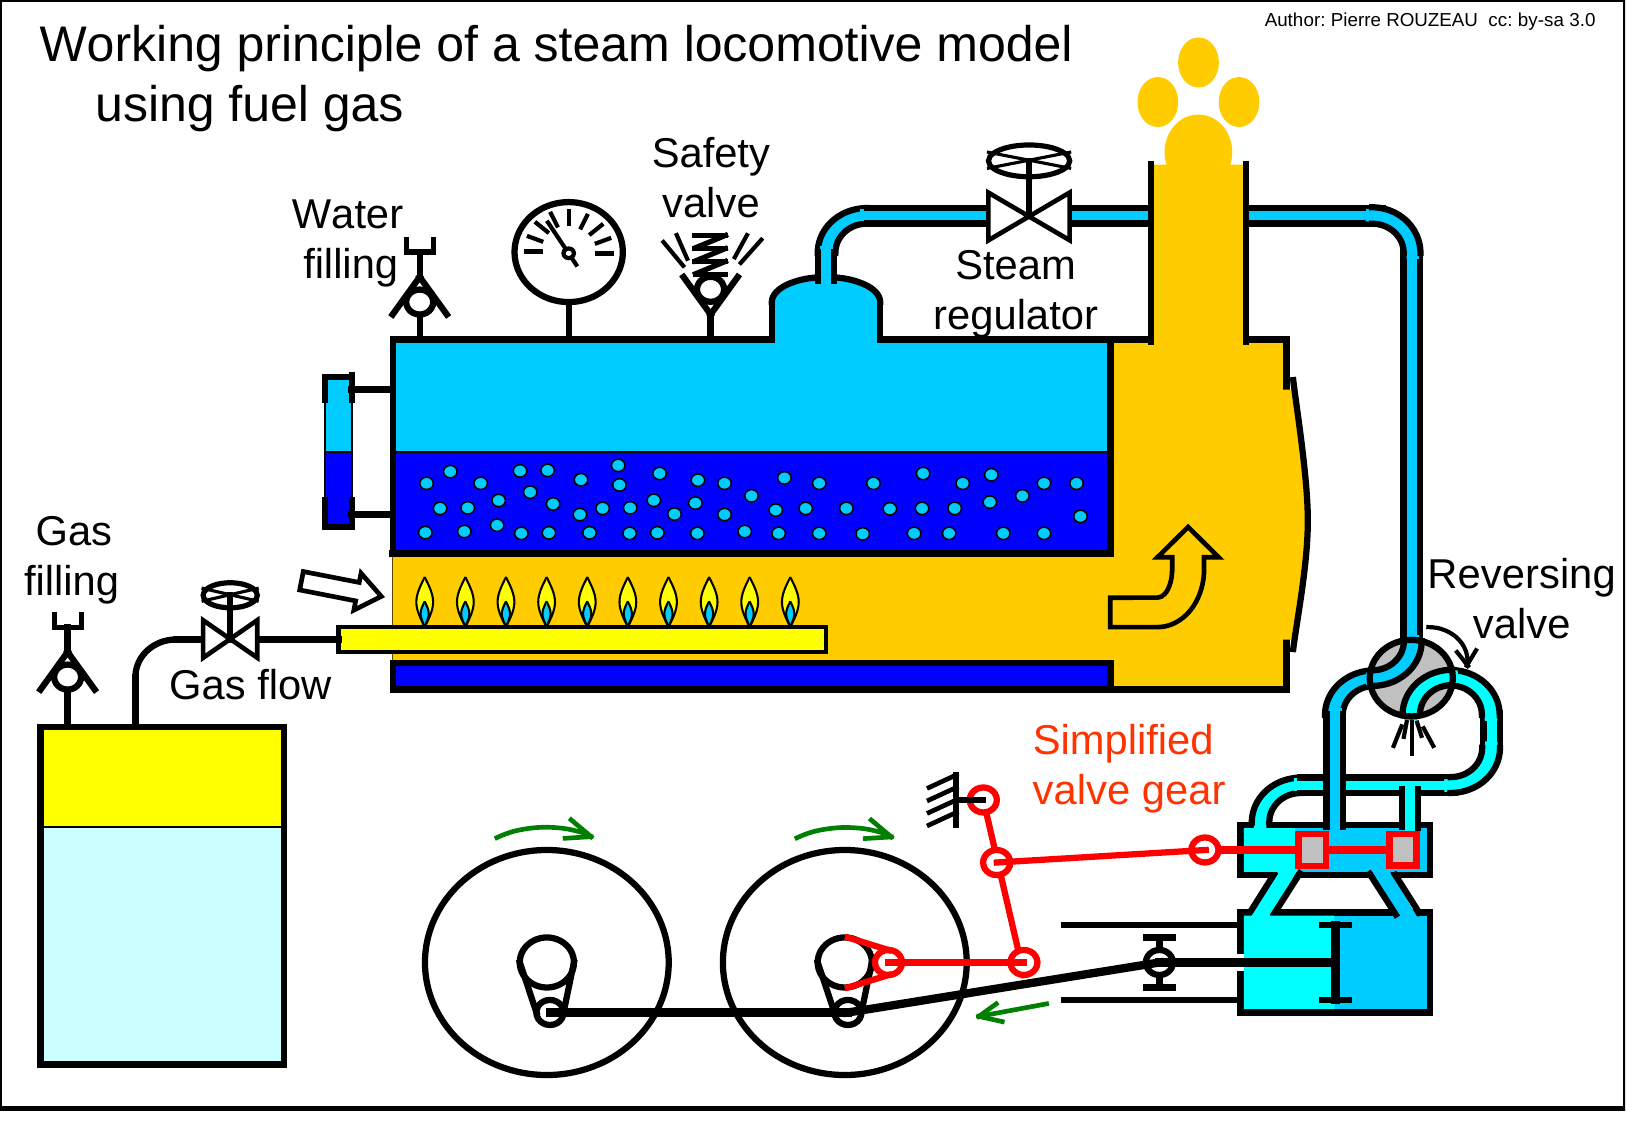

Author: Pierre ROUZEAU cc: by-sa 3.0
# Working principle of a steam locomotive model using fuel gas
Safety valve
Water
 filling
Steam
regulator
 Gas
filling
Reversing valve
Gas flow
Simplified
valve gear